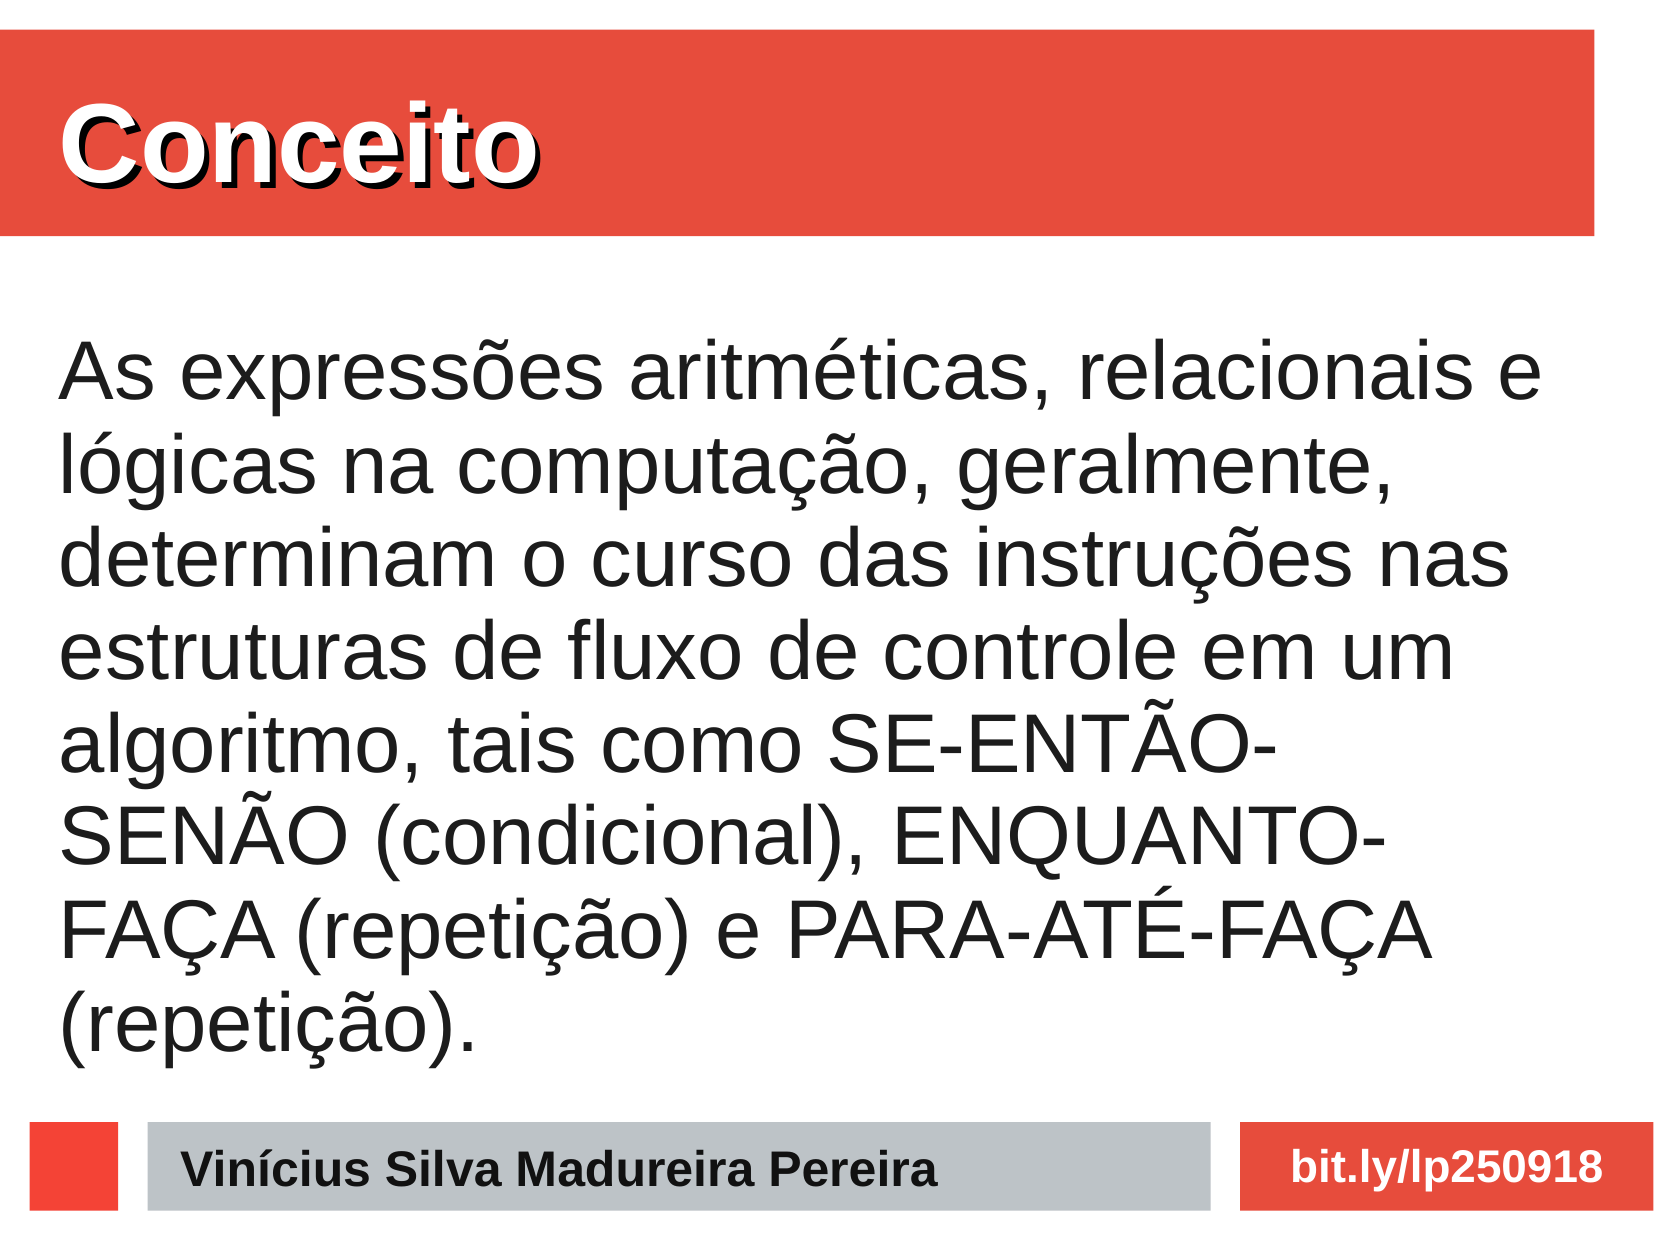

# Conceito
As expressões aritméticas, relacionais e lógicas na computação, geralmente, determinam o curso das instruções nas estruturas de fluxo de controle em um algoritmo, tais como SE-ENTÃO-SENÃO (condicional), ENQUANTO-FAÇA (repetição) e PARA-ATÉ-FAÇA (repetição).
Vinícius Silva Madureira Pereira
bit.ly/lp250918